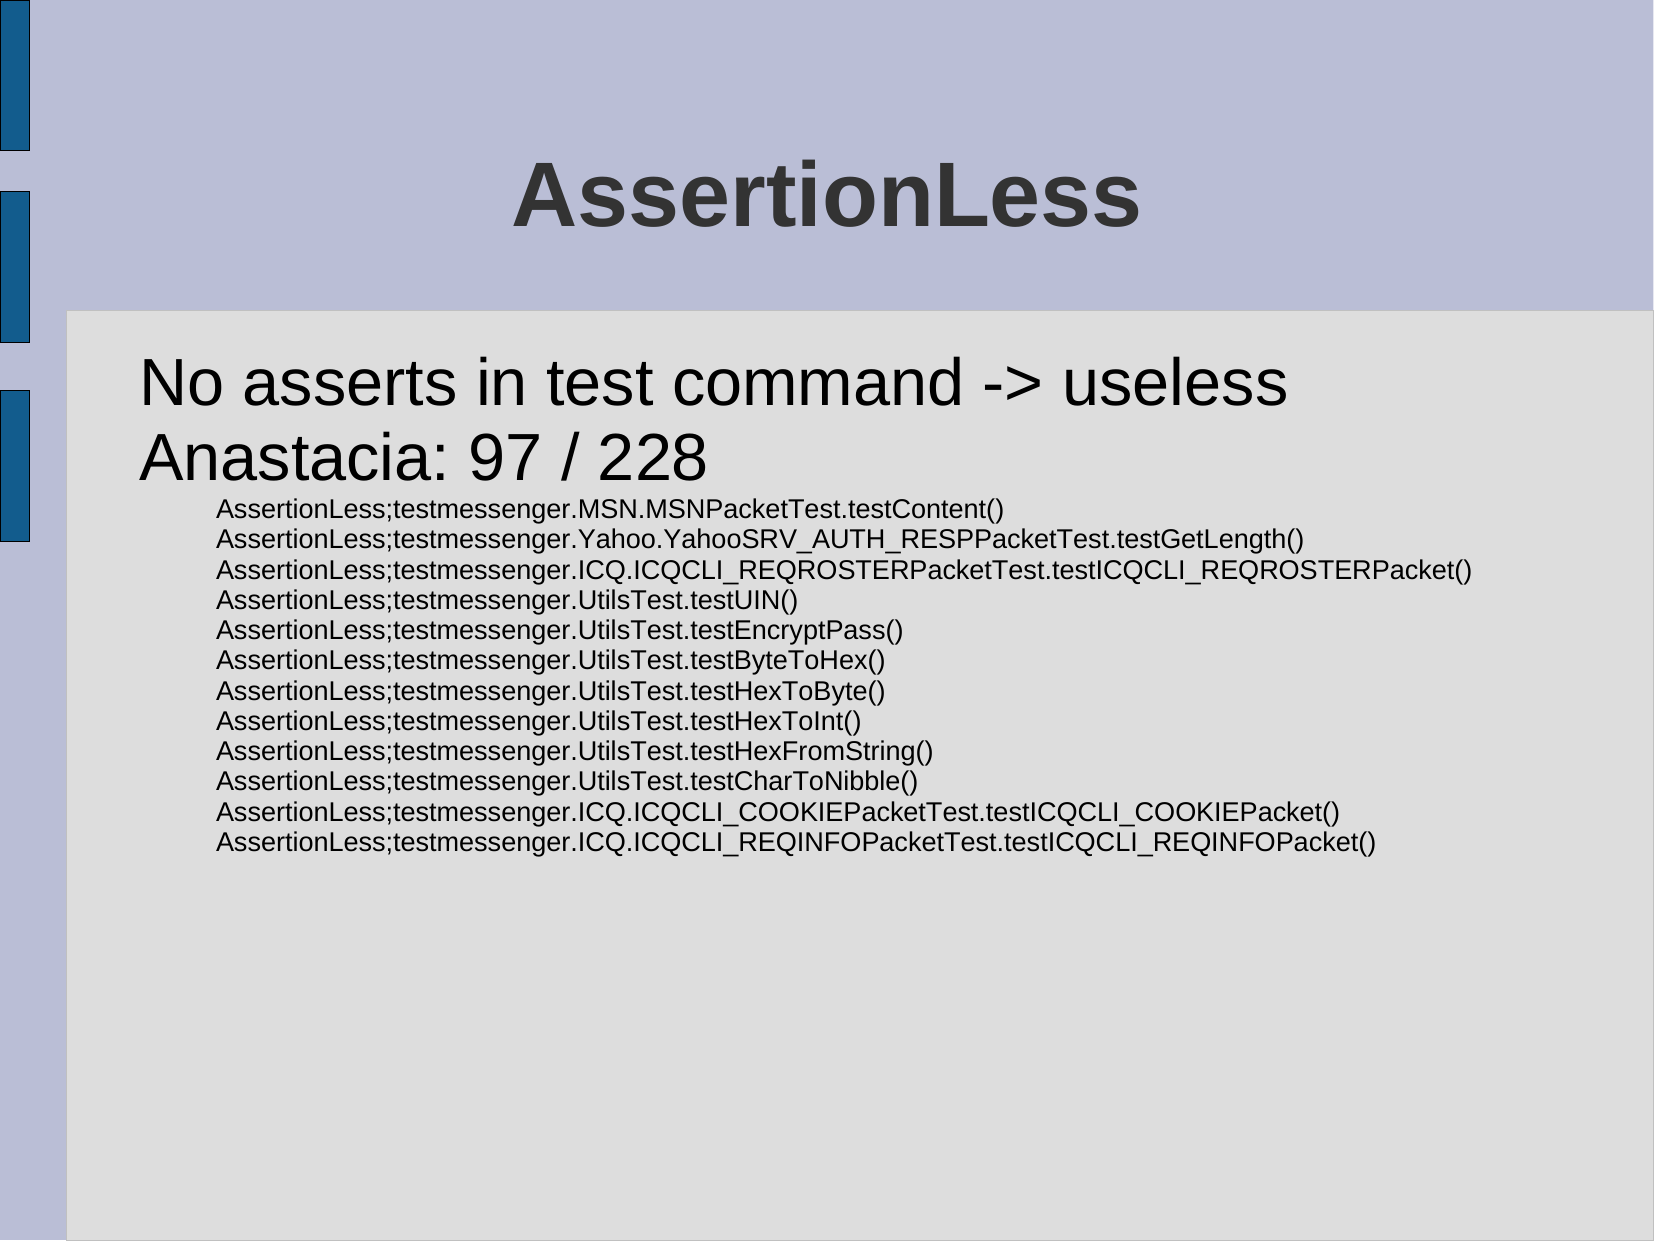

# AssertionLess
No asserts in test command -> useless
Anastacia: 97 / 228
AssertionLess;testmessenger.MSN.MSNPacketTest.testContent()
AssertionLess;testmessenger.Yahoo.YahooSRV_AUTH_RESPPacketTest.testGetLength()
AssertionLess;testmessenger.ICQ.ICQCLI_REQROSTERPacketTest.testICQCLI_REQROSTERPacket()
AssertionLess;testmessenger.UtilsTest.testUIN()
AssertionLess;testmessenger.UtilsTest.testEncryptPass()
AssertionLess;testmessenger.UtilsTest.testByteToHex()
AssertionLess;testmessenger.UtilsTest.testHexToByte()
AssertionLess;testmessenger.UtilsTest.testHexToInt()
AssertionLess;testmessenger.UtilsTest.testHexFromString()
AssertionLess;testmessenger.UtilsTest.testCharToNibble()
AssertionLess;testmessenger.ICQ.ICQCLI_COOKIEPacketTest.testICQCLI_COOKIEPacket()
AssertionLess;testmessenger.ICQ.ICQCLI_REQINFOPacketTest.testICQCLI_REQINFOPacket()